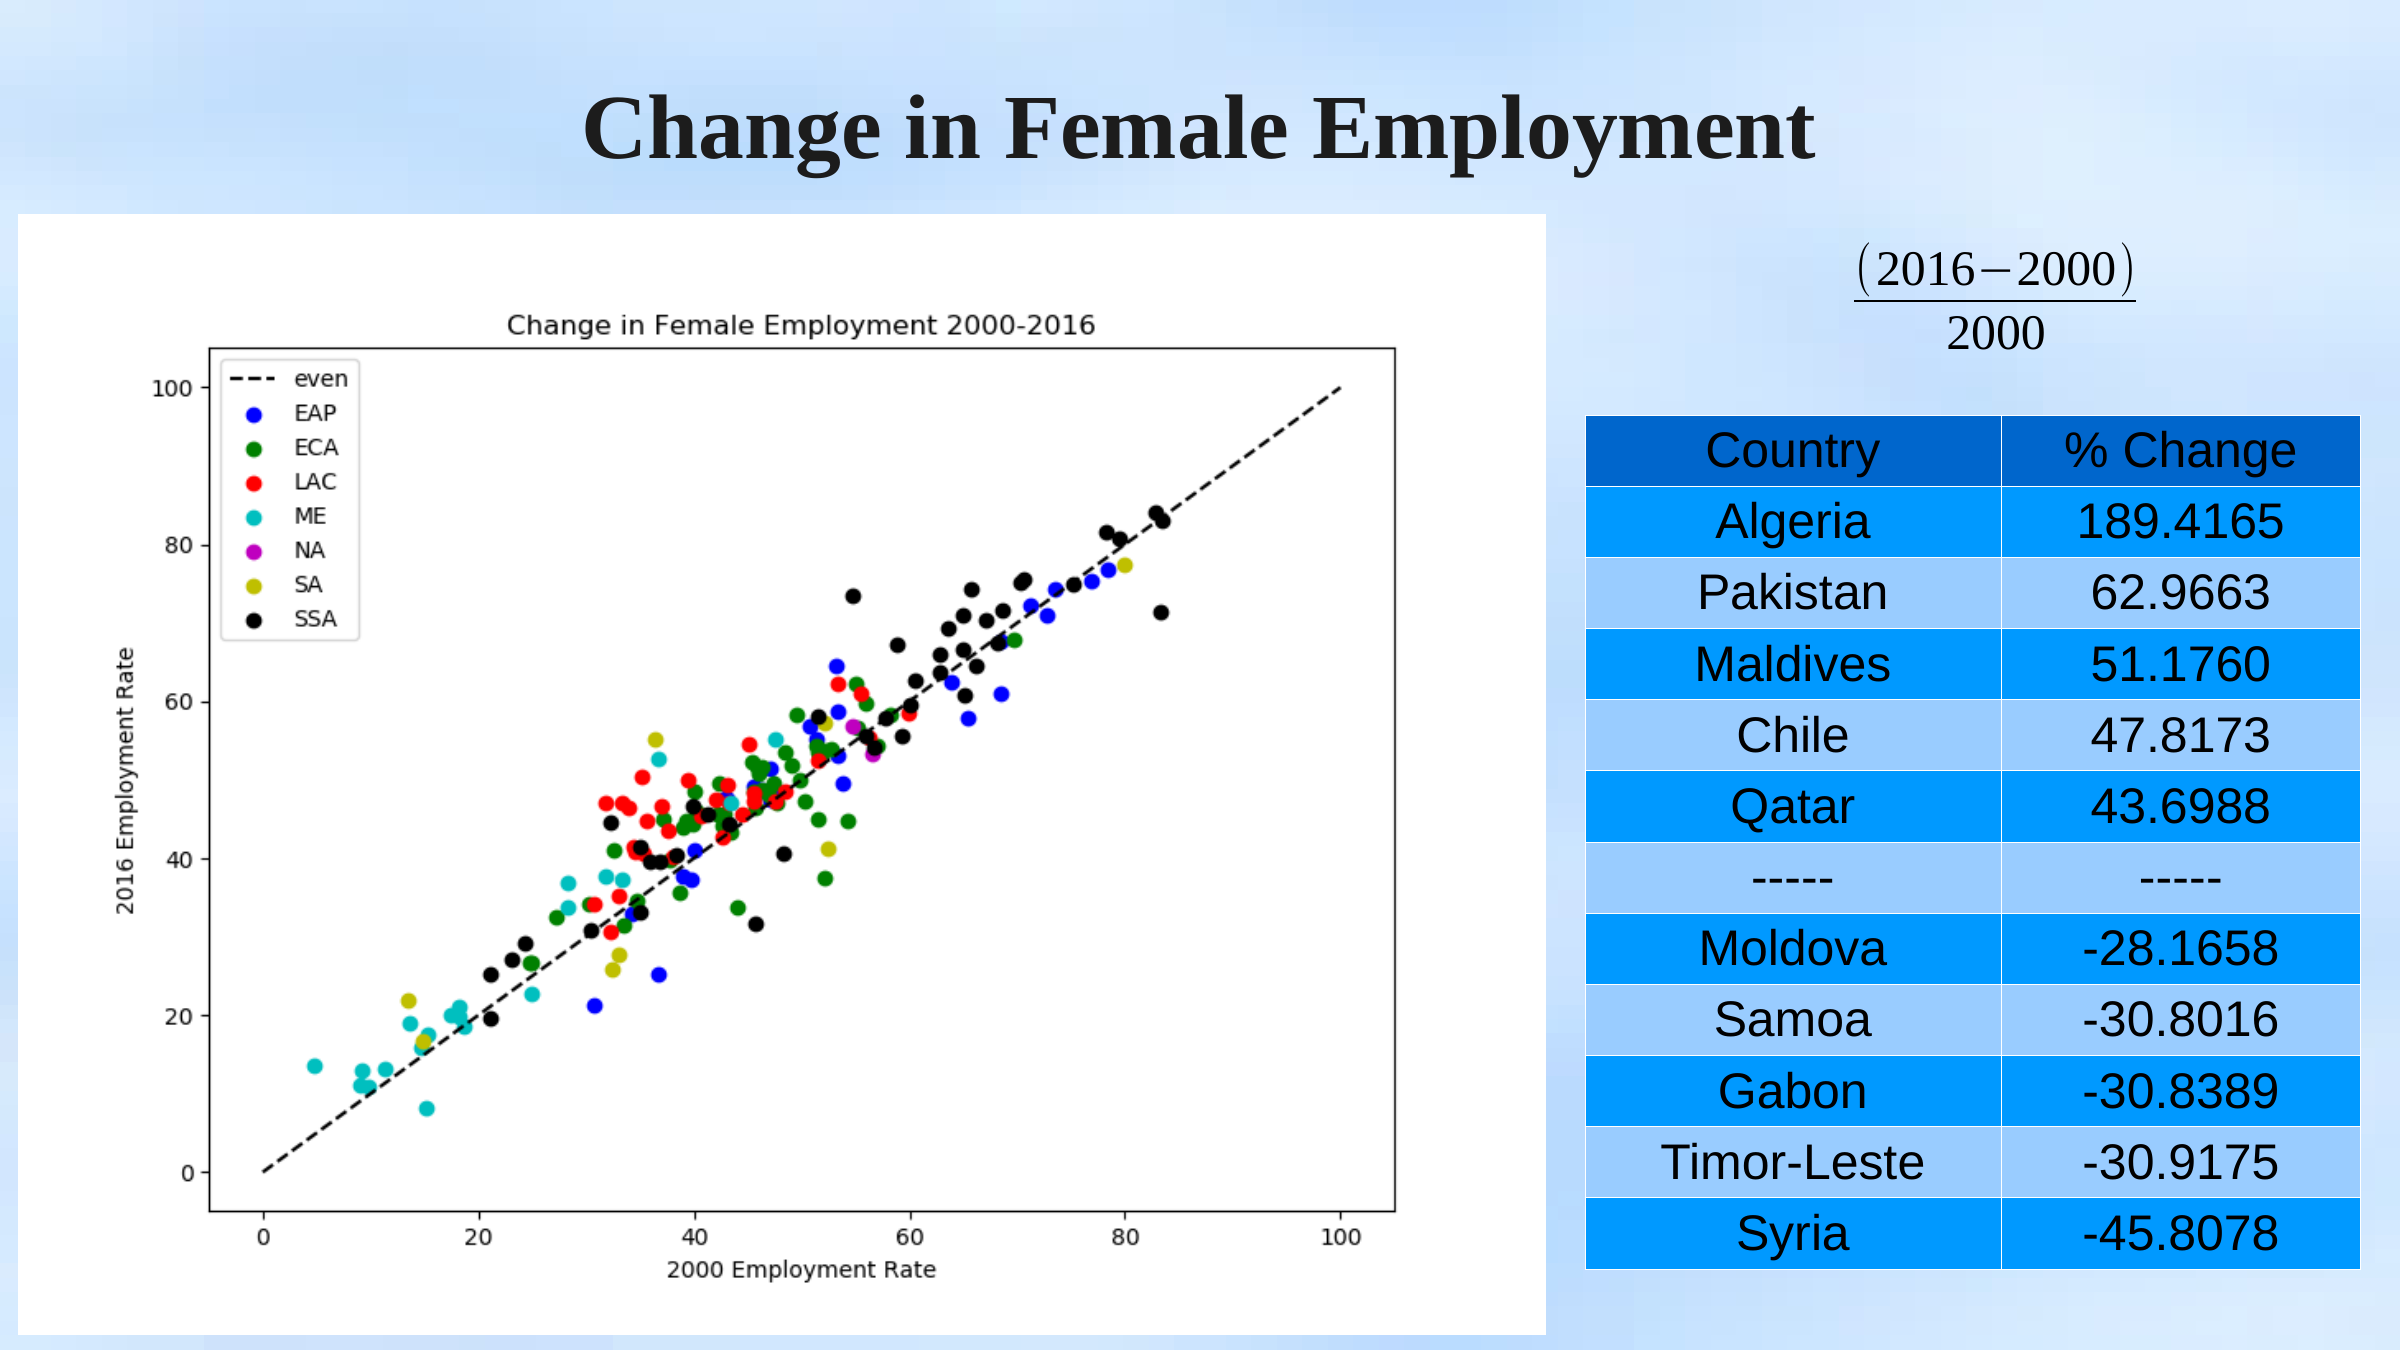

# Change in Female Employment
| Country | % Change |
| --- | --- |
| Algeria | 189.4165 |
| Pakistan | 62.9663 |
| Maldives | 51.1760 |
| Chile | 47.8173 |
| Qatar | 43.6988 |
| ----- | ----- |
| Moldova | -28.1658 |
| Samoa | -30.8016 |
| Gabon | -30.8389 |
| Timor-Leste | -30.9175 |
| Syria | -45.8078 |